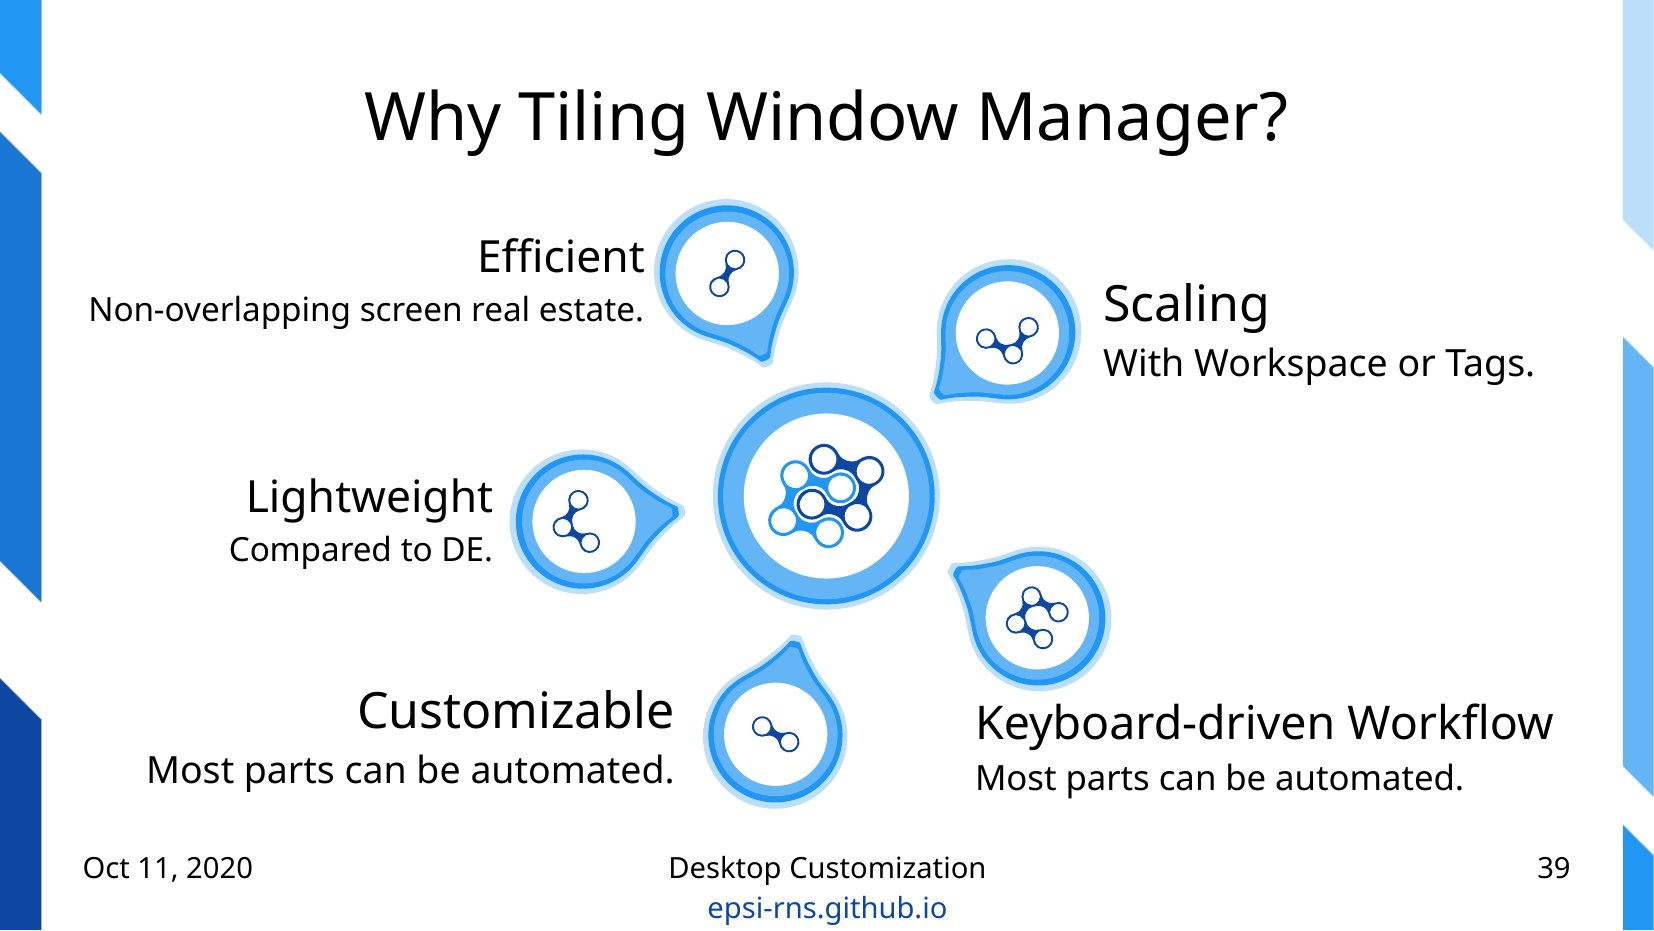

# Why Tiling Window Manager?
Efficient
Non-overlapping screen real estate.
Scaling
With Workspace or Tags.
Lightweight
Compared to DE.
Customizable
Most parts can be automated.
Keyboard-driven Workflow
Most parts can be automated.
Oct 11, 2020
Desktop Customization
39